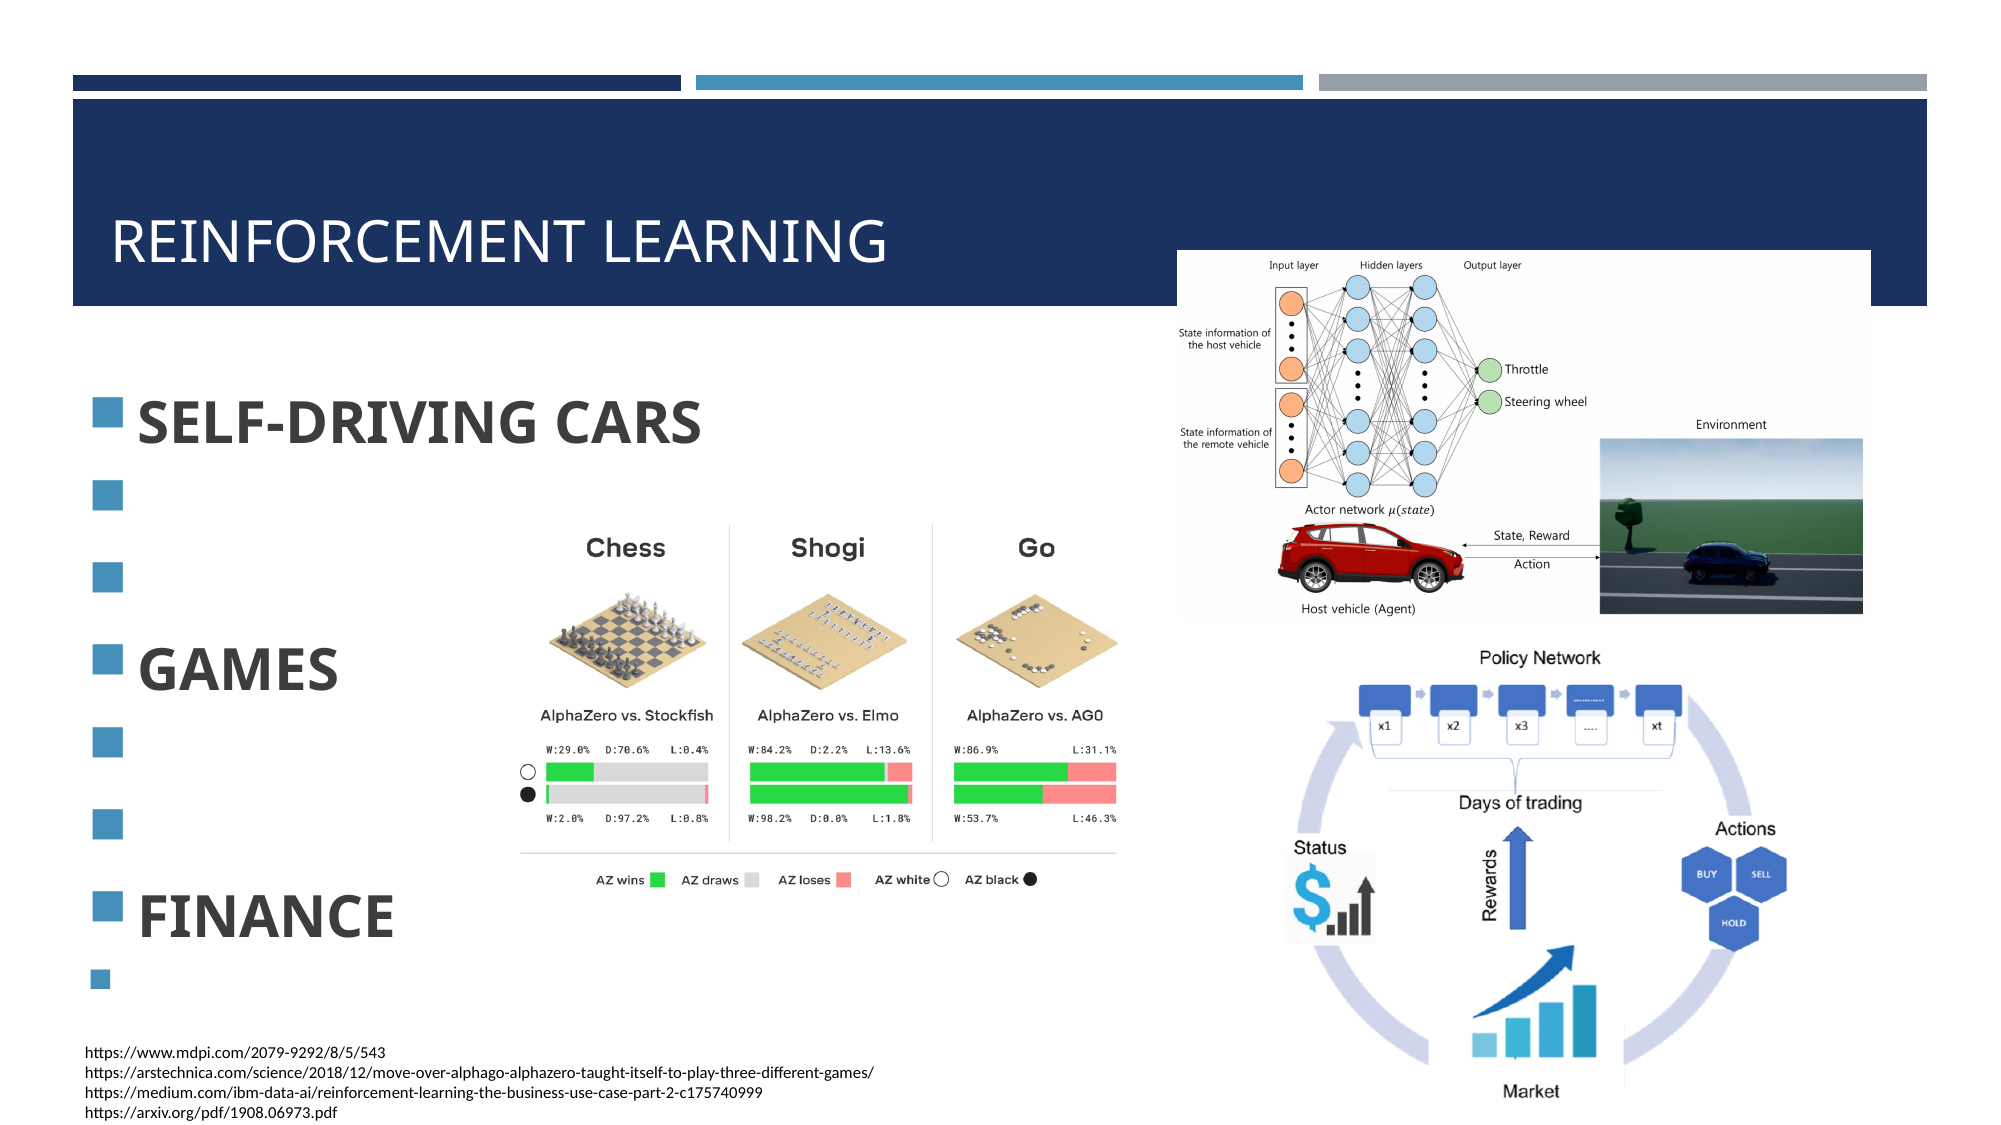

# REINFORCEMENT LEARNING
SELF-DRIVING CARS
GAMES
FINANCE
https://www.mdpi.com/2079-9292/8/5/543
https://arstechnica.com/science/2018/12/move-over-alphago-alphazero-taught-itself-to-play-three-different-games/
https://medium.com/ibm-data-ai/reinforcement-learning-the-business-use-case-part-2-c175740999
https://arxiv.org/pdf/1908.06973.pdf